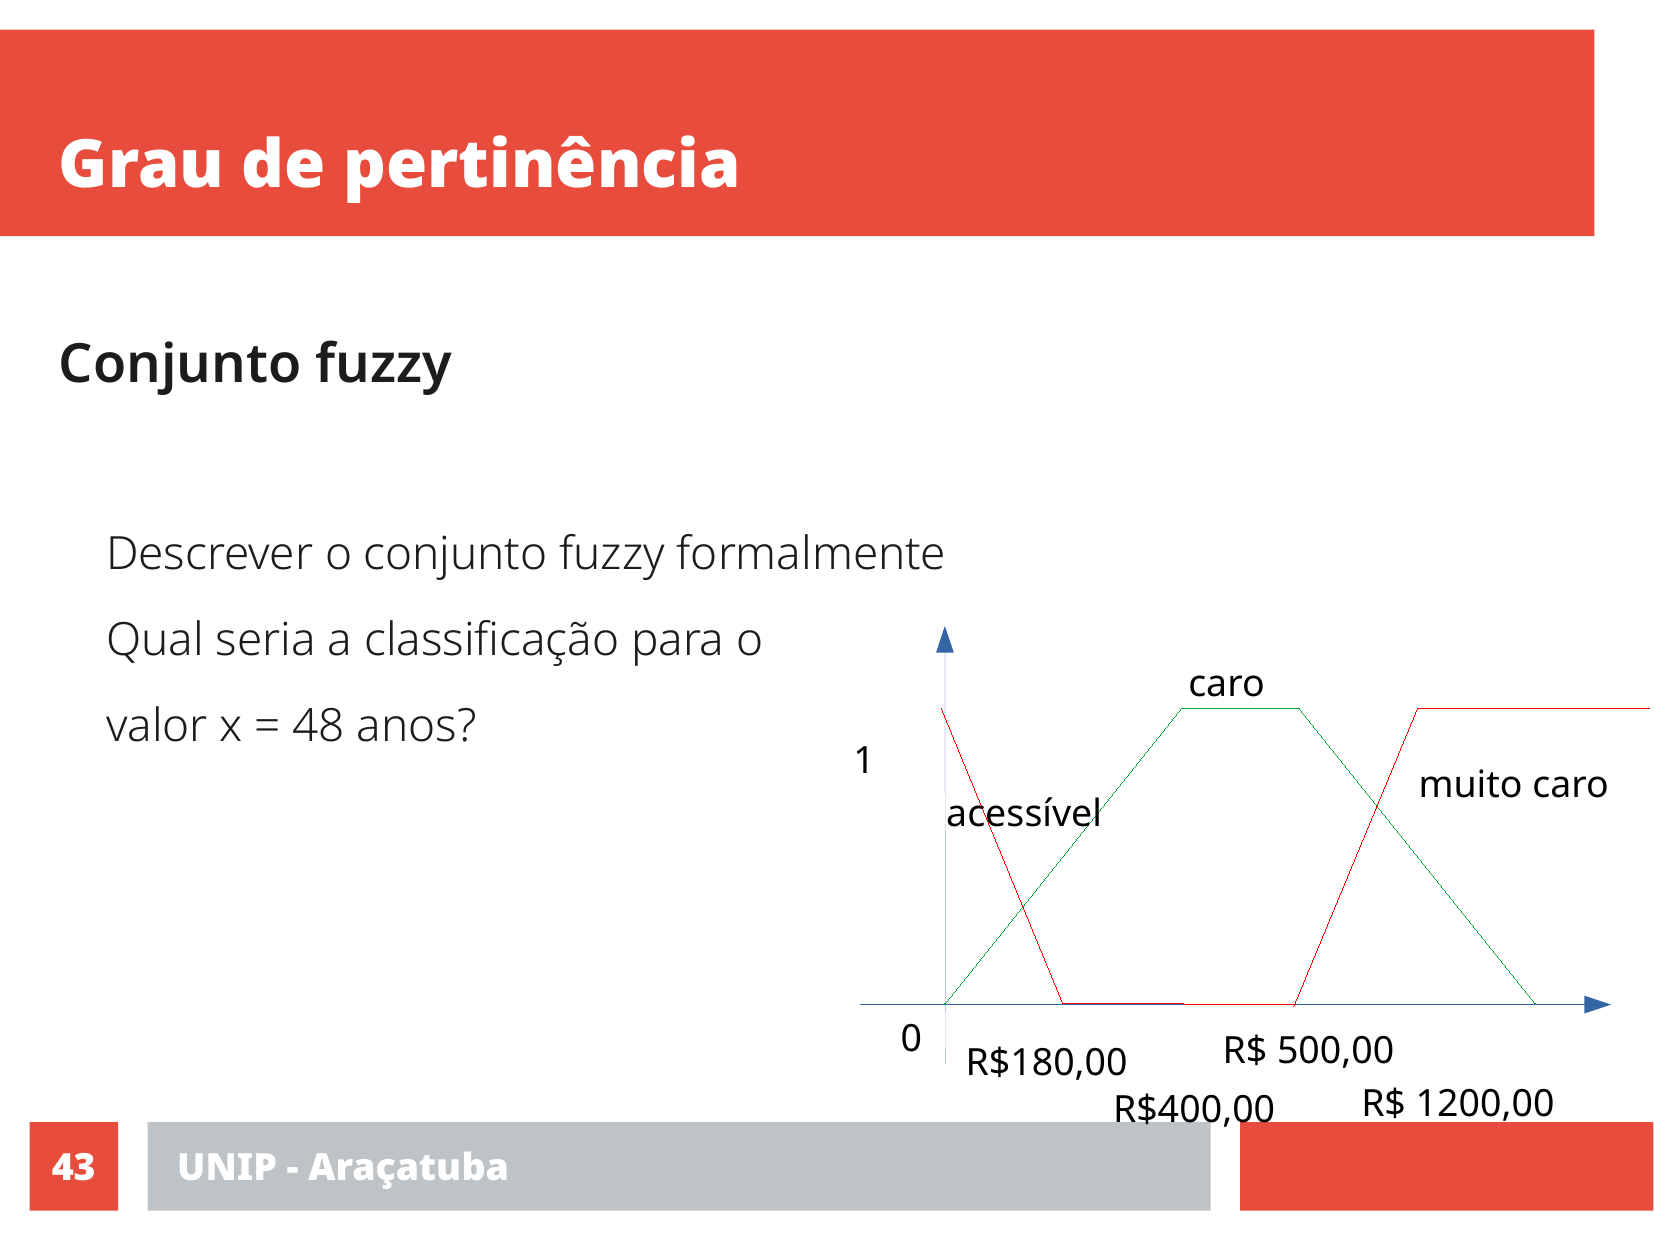

# Grau de pertinência
Conjunto fuzzy
Descrever o conjunto fuzzy formalmente
Qual seria a classificação para o
valor x = 48 anos?
caro
1
muito caro
acessível
0
R$ 500,00
R$180,00
R$ 1200,00
R$400,00
43
UNIP - Araçatuba